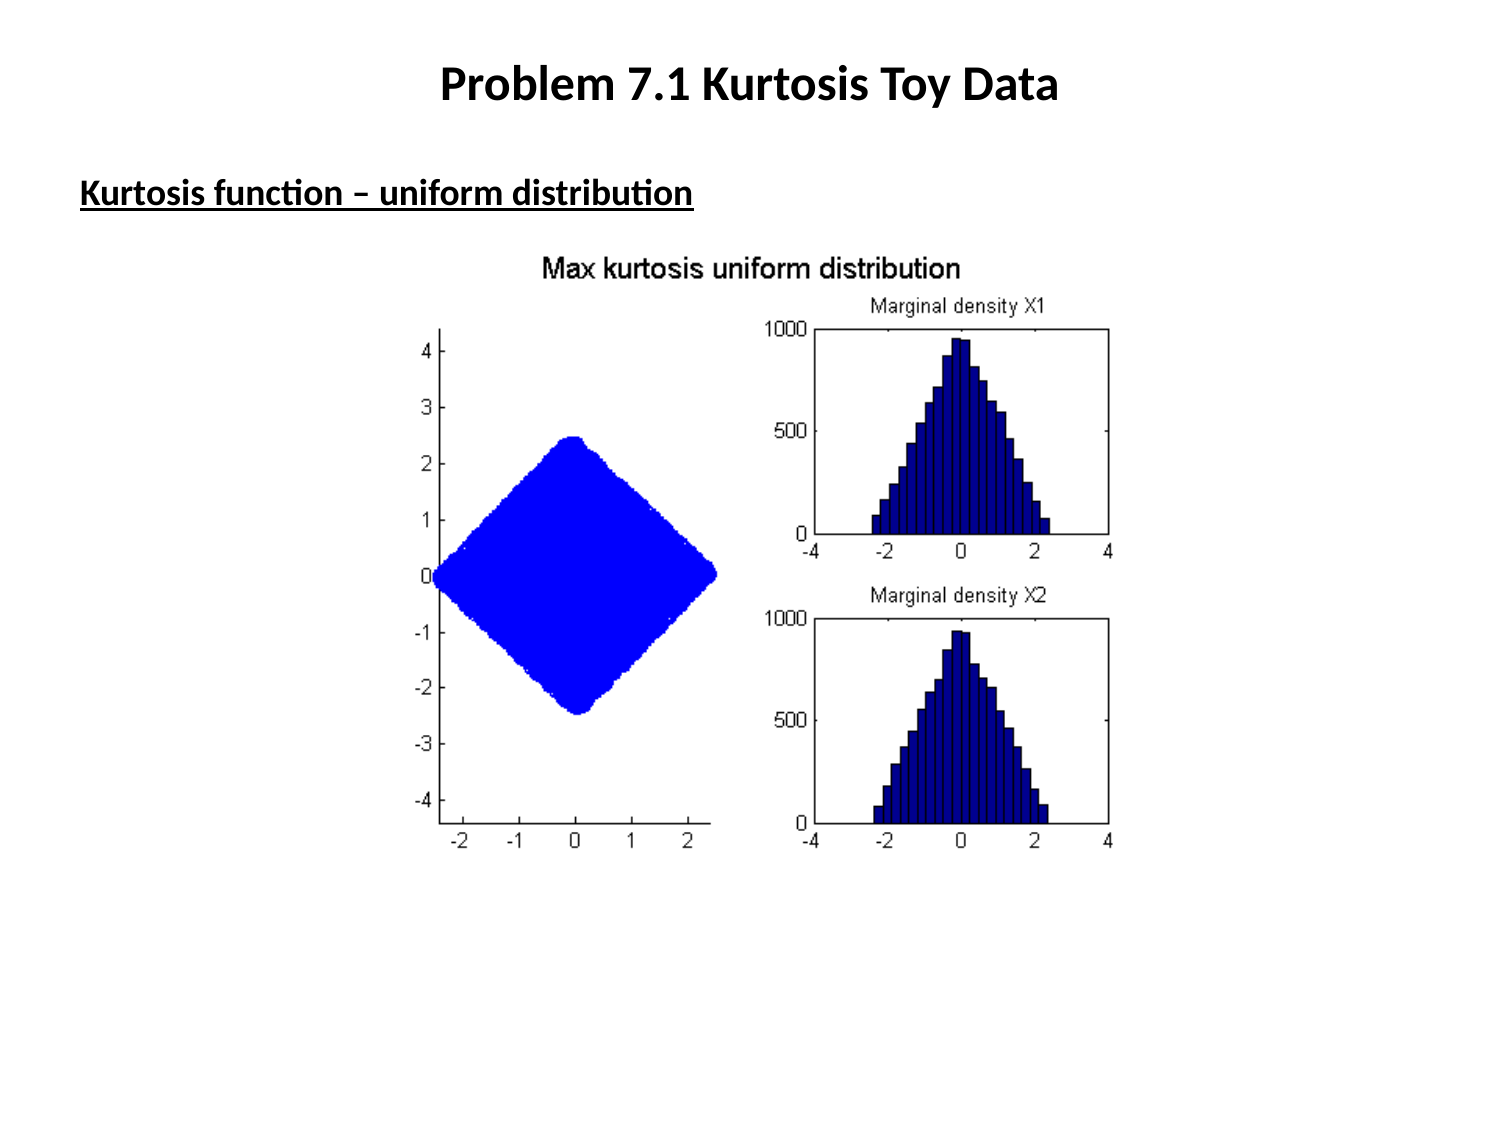

Problem 7.1 Kurtosis Toy Data
Kurtosis function – uniform distribution